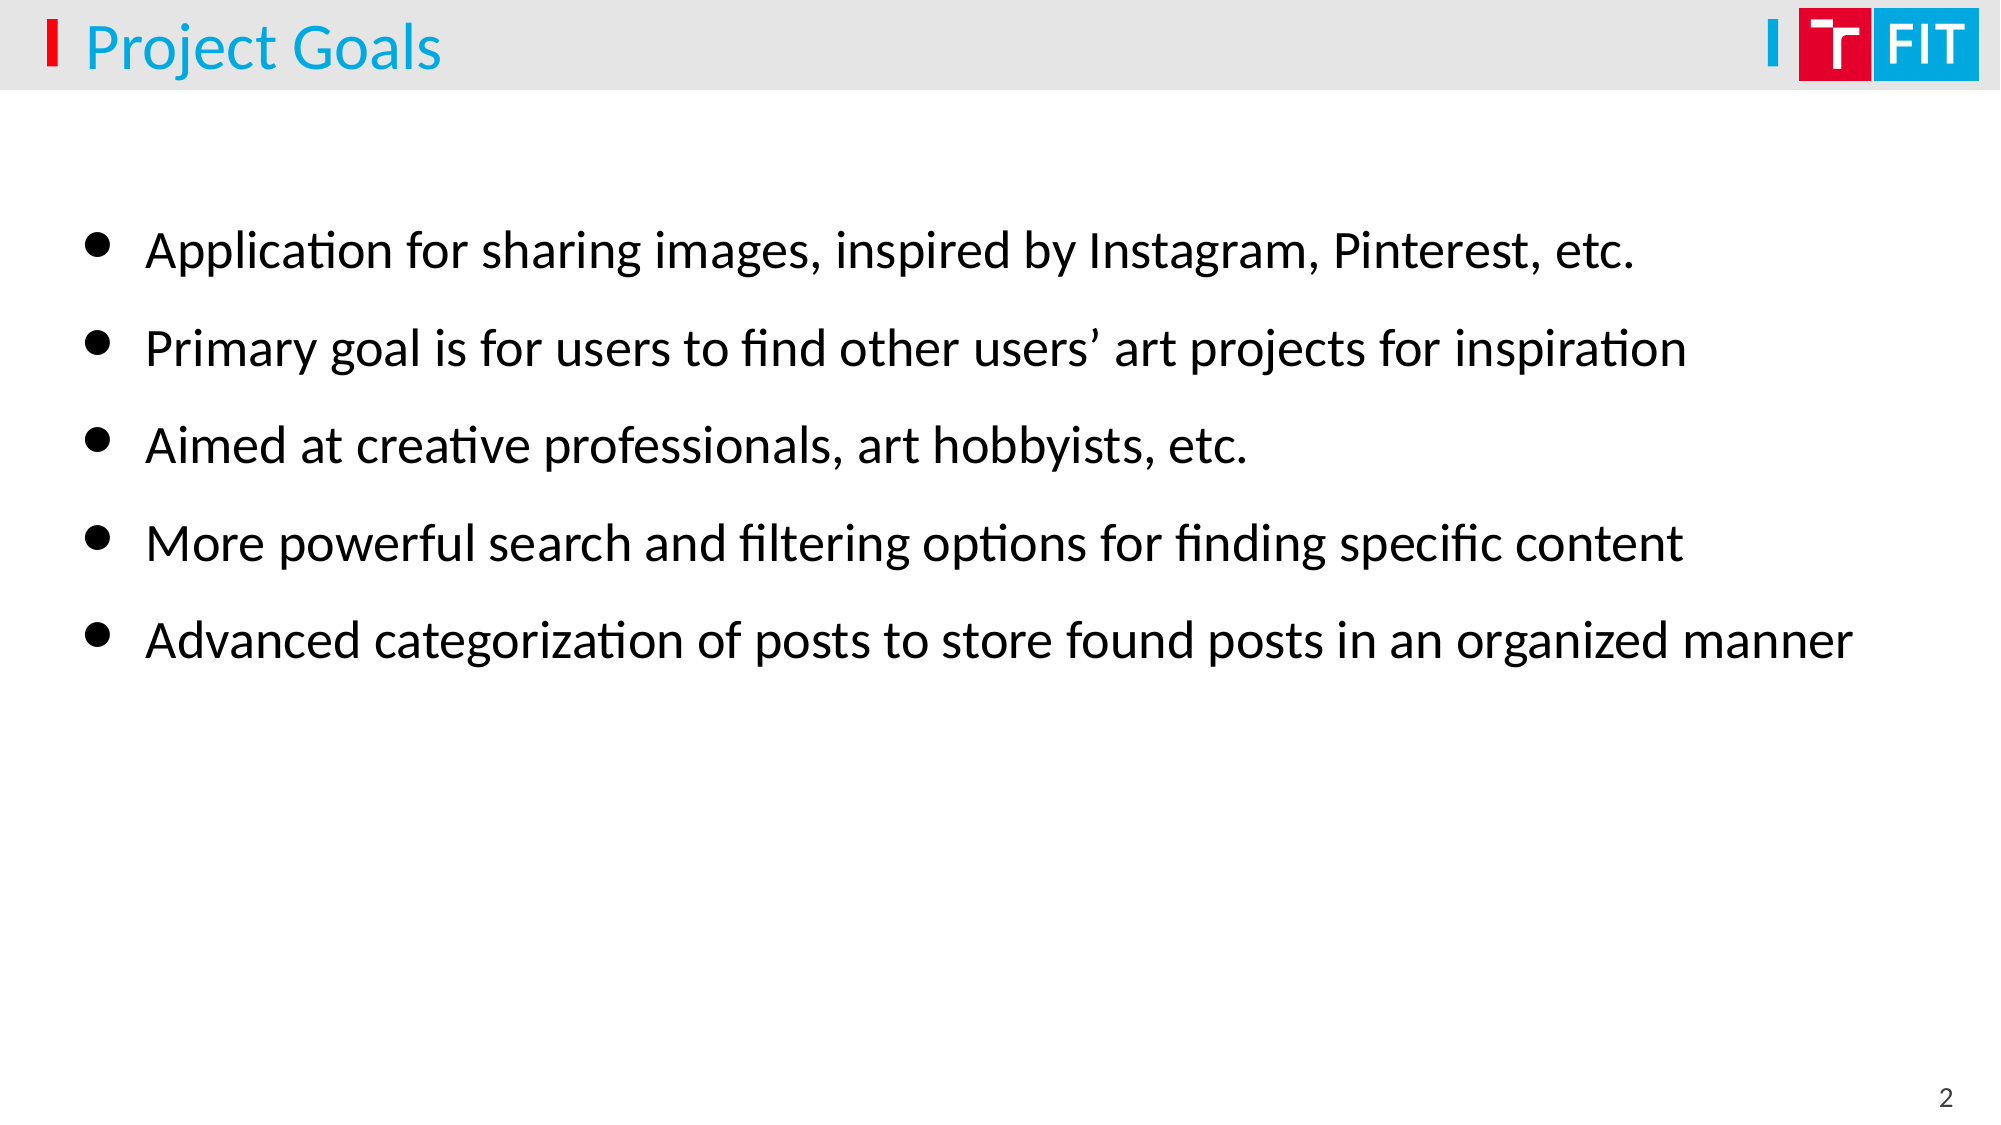

# Project Goals
Application for sharing images, inspired by Instagram, Pinterest, etc.
Primary goal is for users to find other users’ art projects for inspiration
Aimed at creative professionals, art hobbyists, etc.
More powerful search and filtering options for finding specific content
Advanced categorization of posts to store found posts in an organized manner